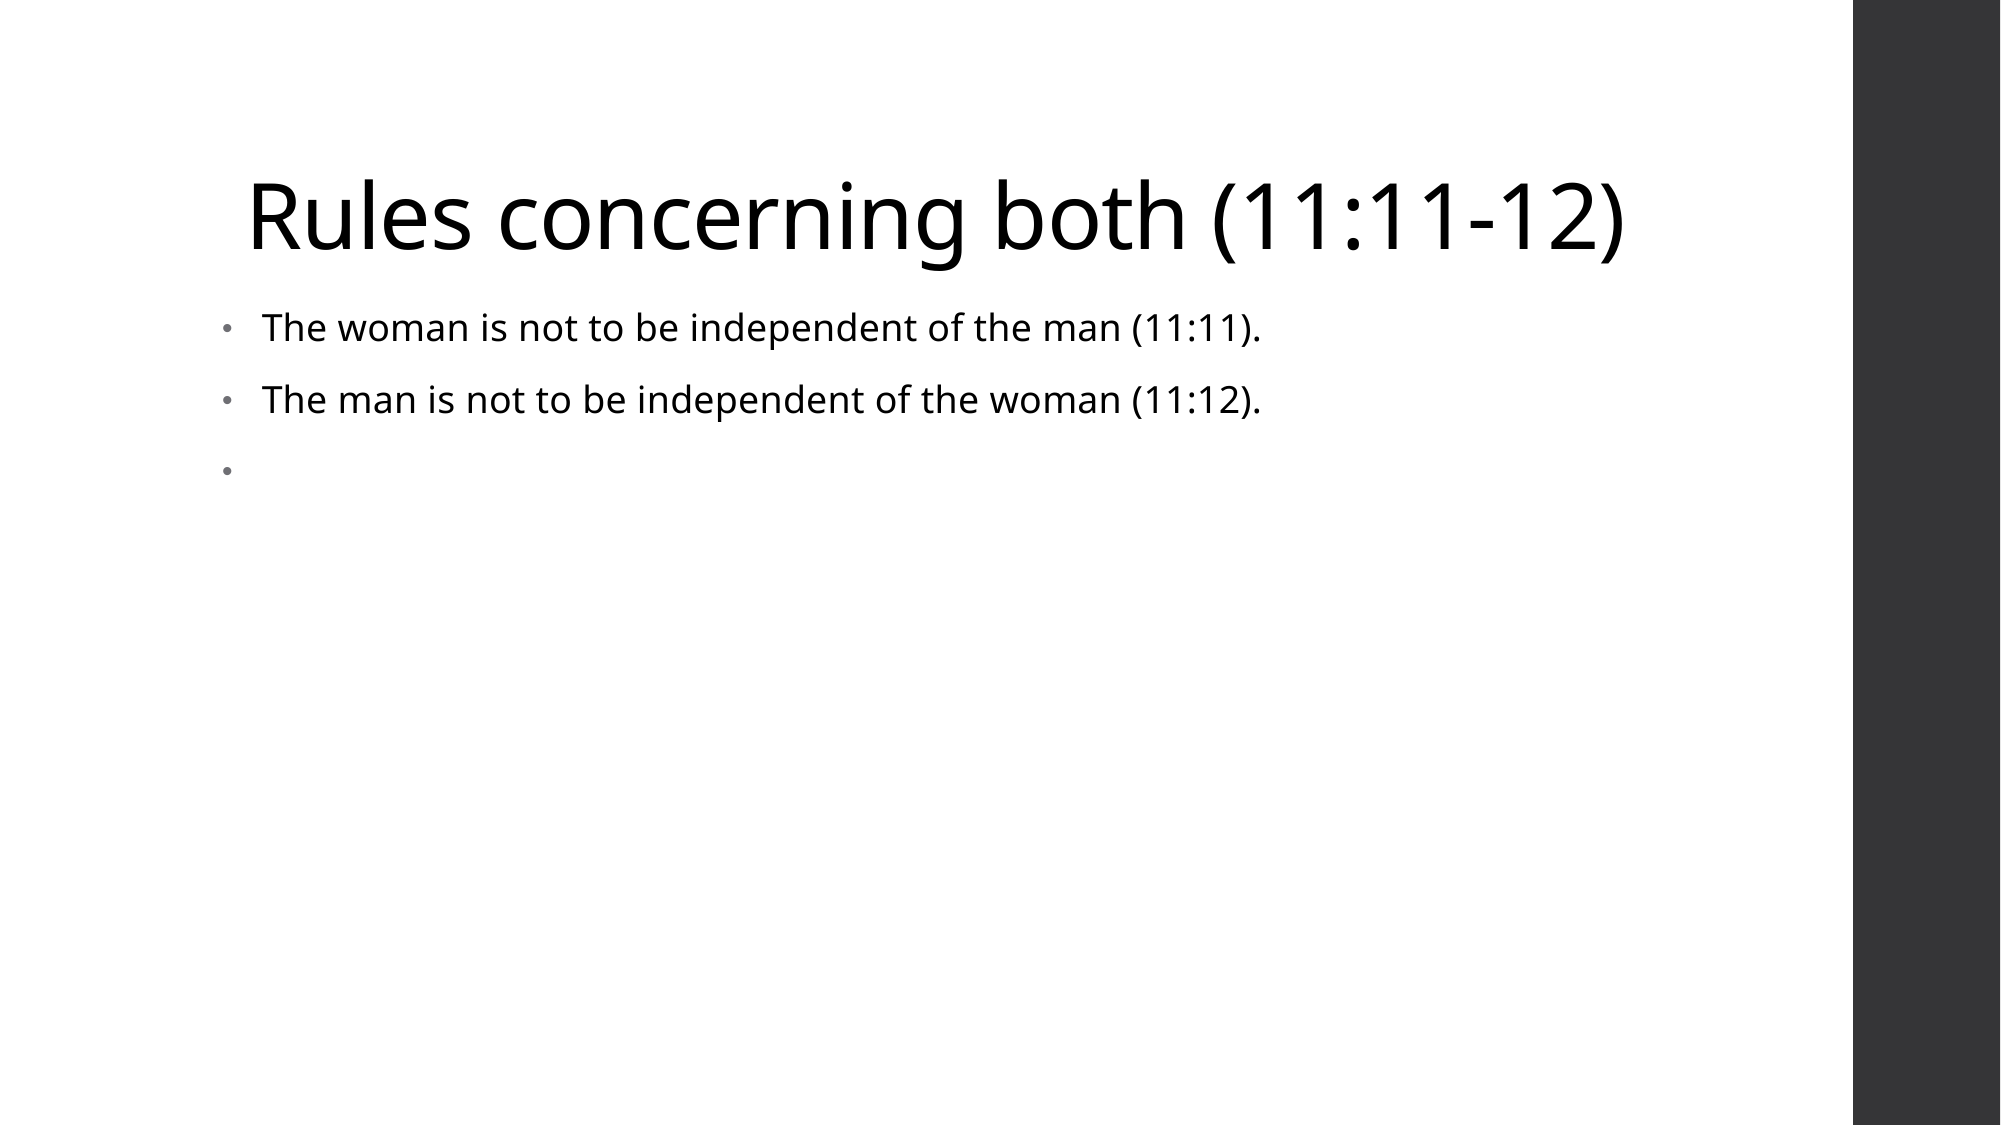

# Rules concerning both (11:11-12)
 The woman is not to be independent of the man (11:11).
 The man is not to be independent of the woman (11:12).